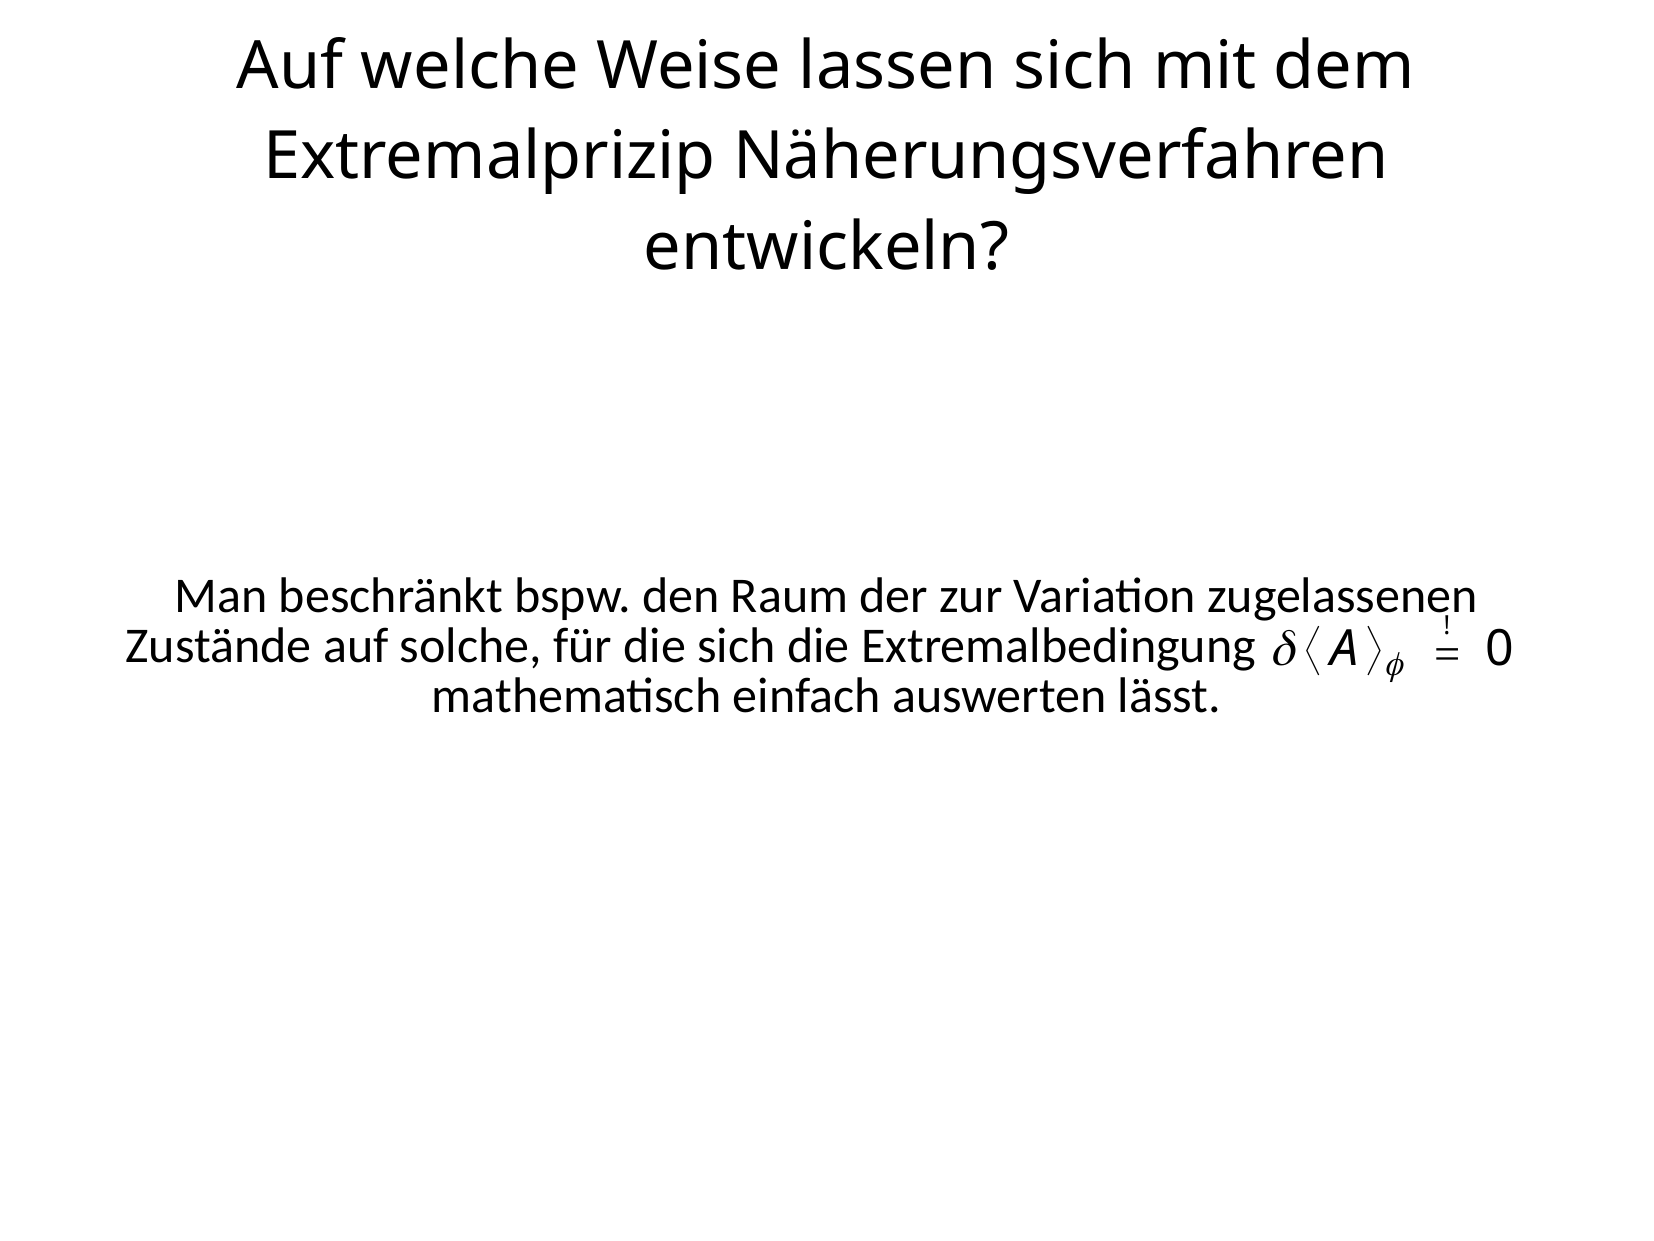

# Auf welche Weise lassen sich mit dem Extremalprizip Näherungsverfahren entwickeln?
Man beschränkt bspw. den Raum der zur Variation zugelassenen Zustände auf solche, für die sich die Extremalbedingung 				 mathematisch einfach auswerten lässt.